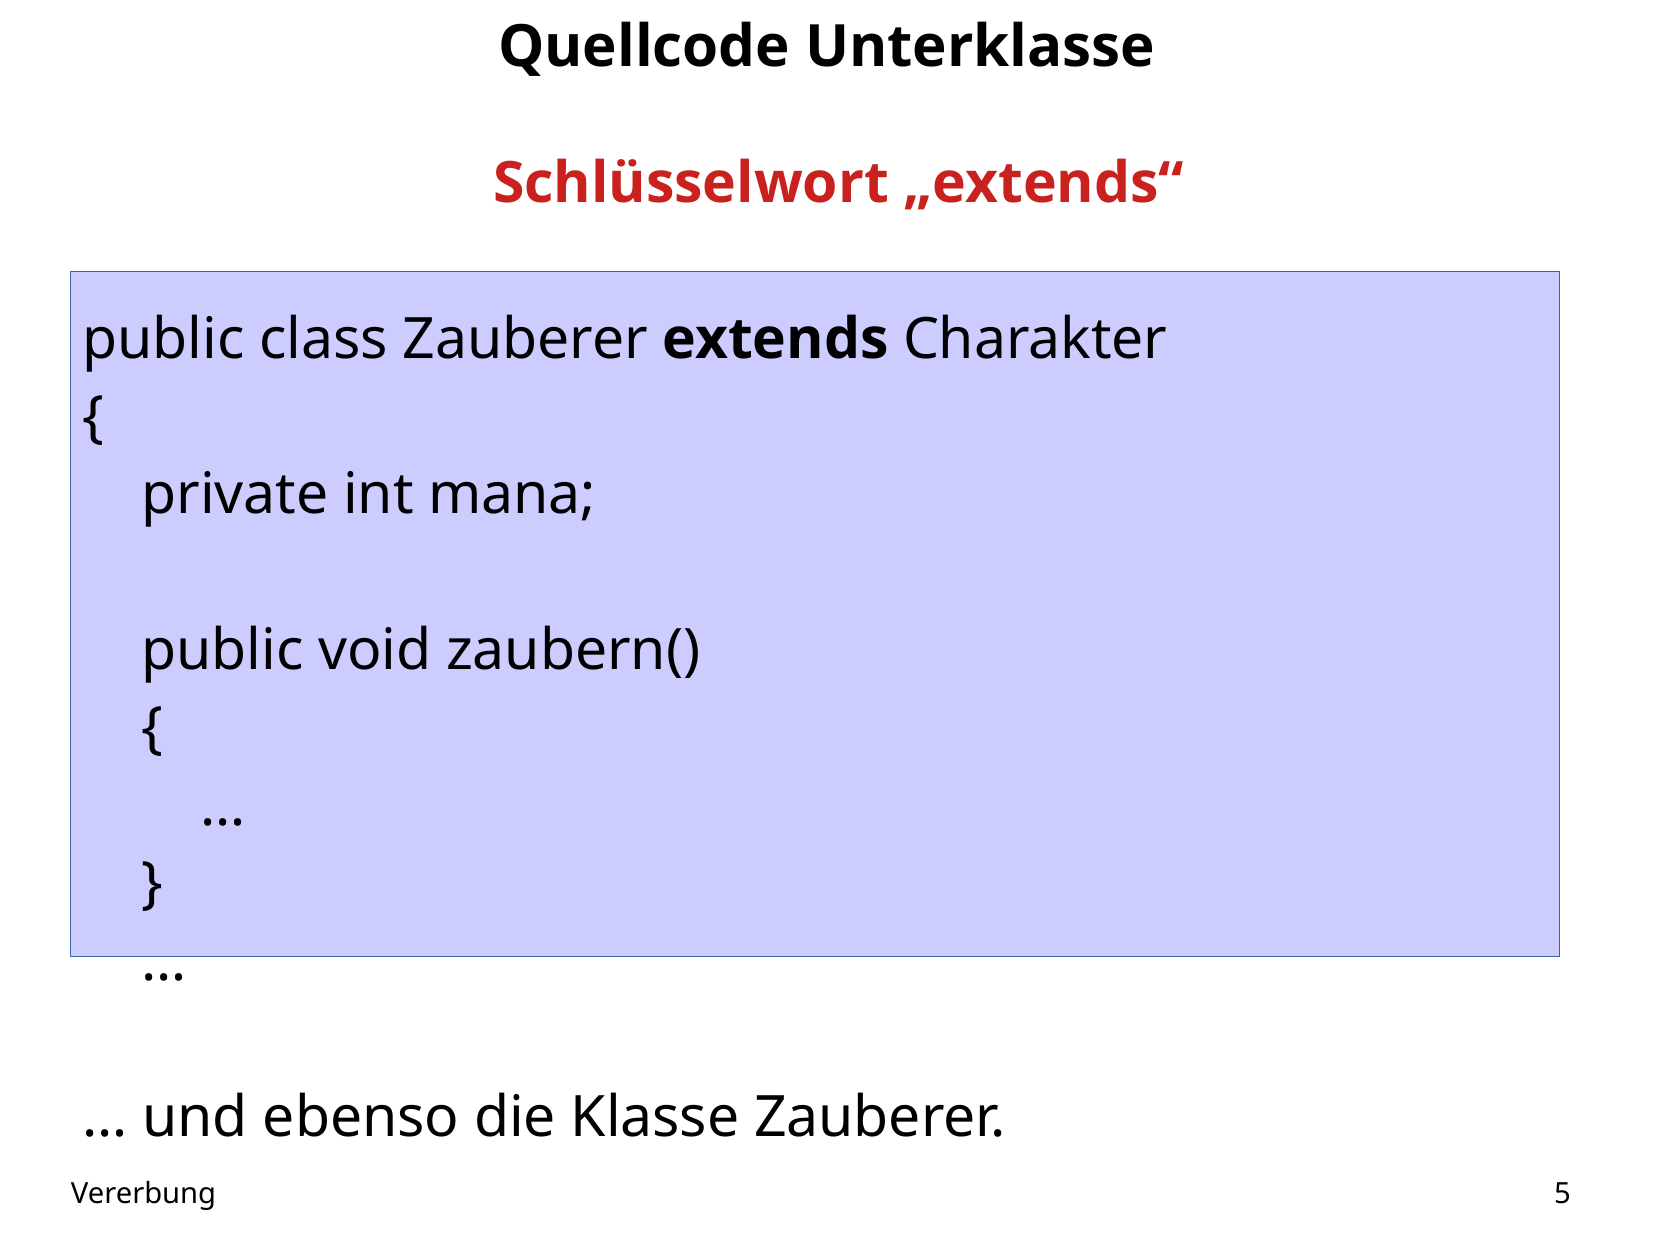

# Quellcode Unterklasse
Schlüsselwort „extends“
public class Zauberer extends Charakter
{
 private int mana;
 public void zaubern()
 {
 …
 }
 …
… und ebenso die Klasse Zauberer.
Vererbung
5